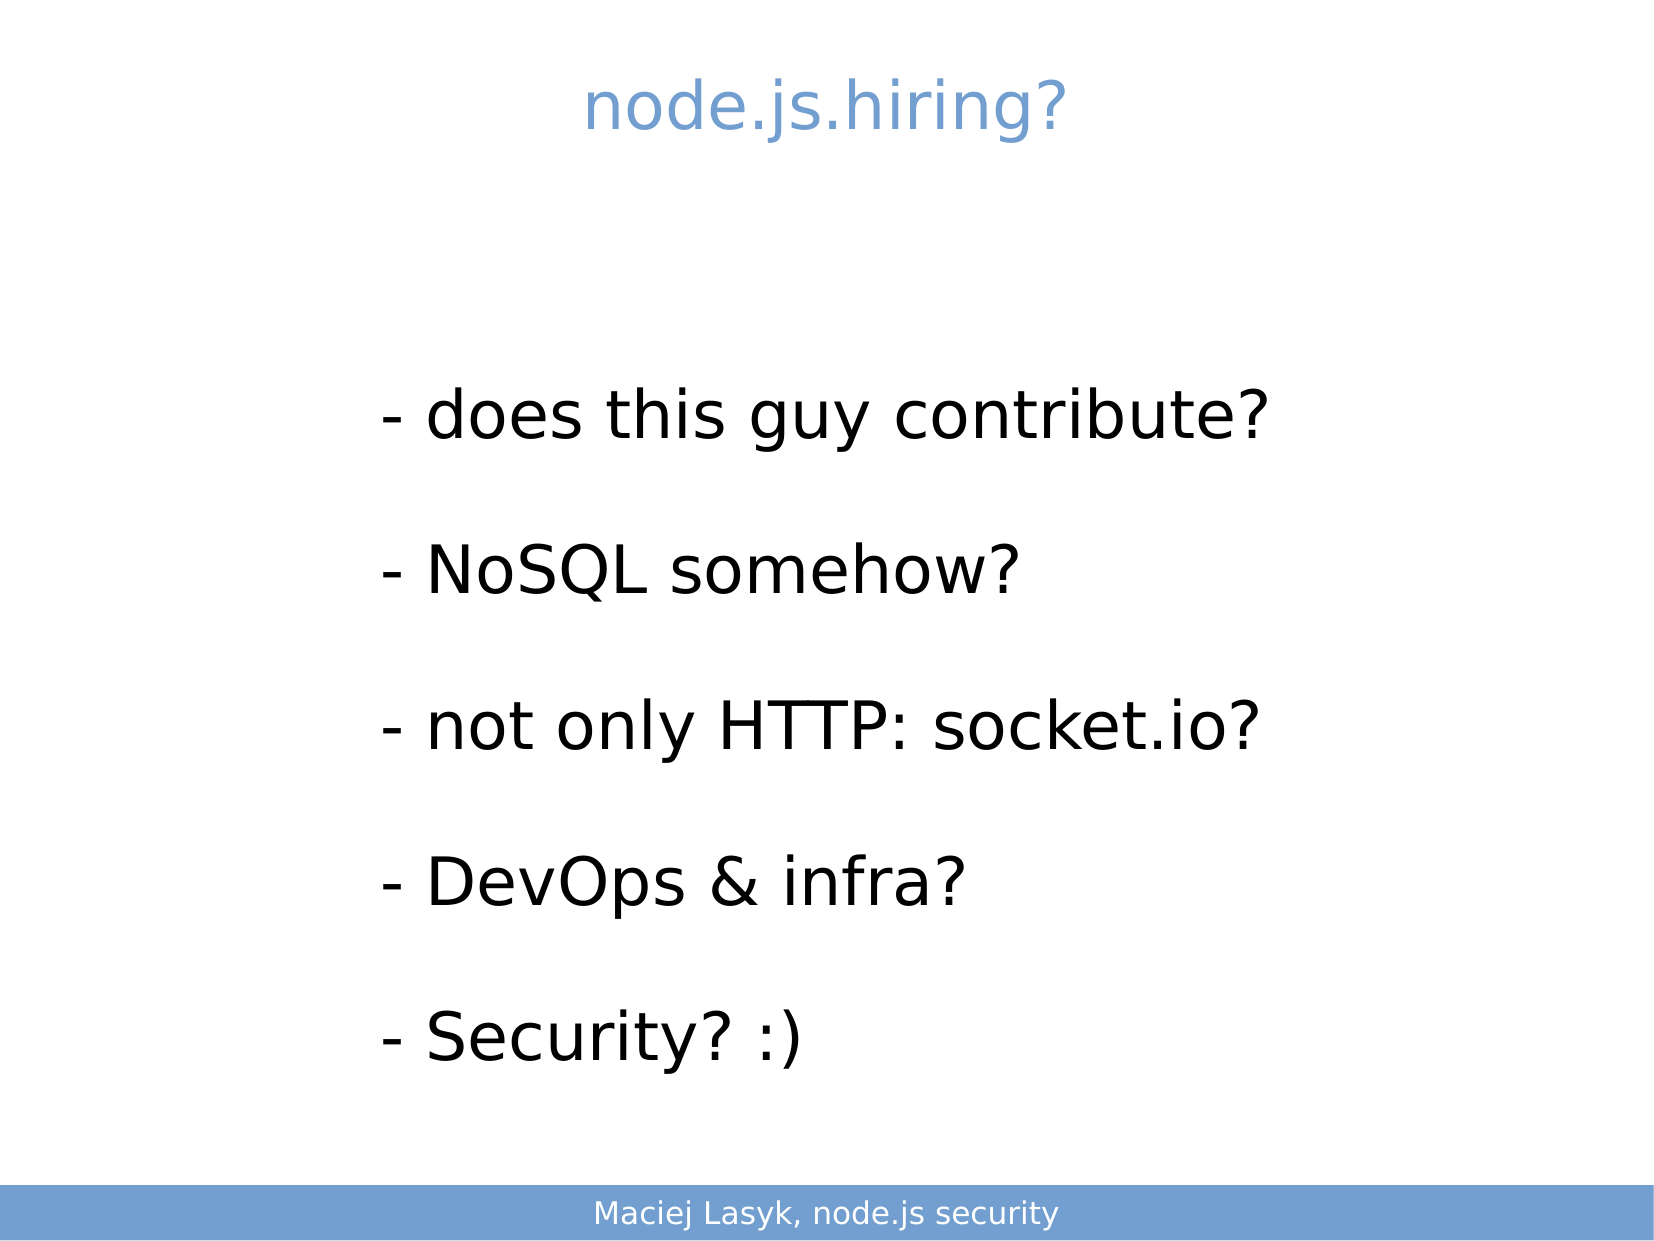

node.js.hiring?
- does this guy contribute?
- NoSQL somehow?
- not only HTTP: socket.io?
- DevOps & infra?
- Security? :)
 3/25
 1/25
Maciej Lasyk, Ganglia & Nagios
Maciej Lasyk, node.js security
Maciej Lasyk, node.js security